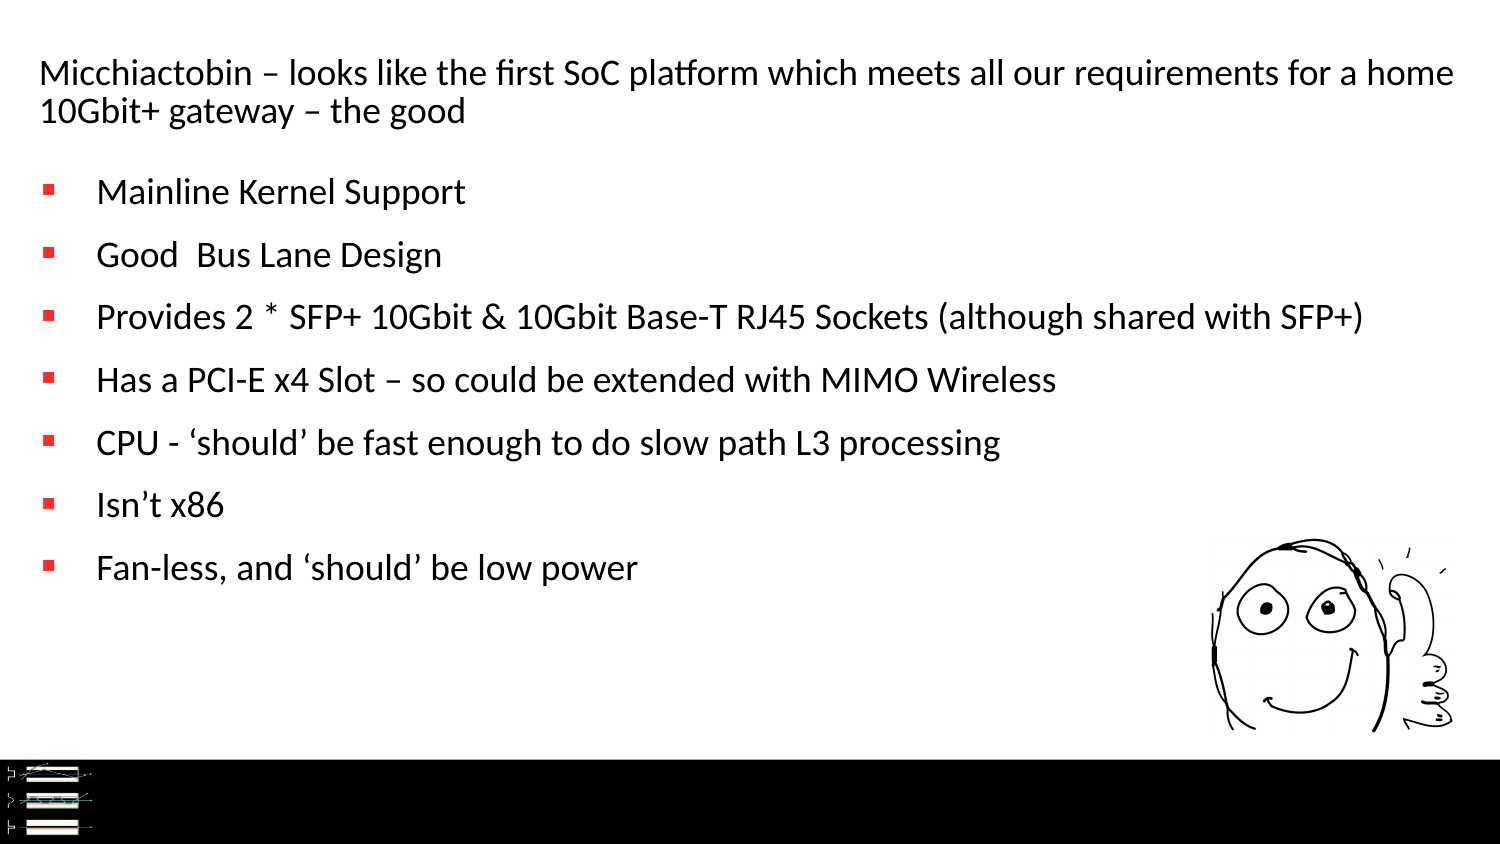

# Micchiactobin – looks like the first SoC platform which meets all our requirements for a home 10Gbit+ gateway – the good
Mainline Kernel Support
Good Bus Lane Design
Provides 2 * SFP+ 10Gbit & 10Gbit Base-T RJ45 Sockets (although shared with SFP+)
Has a PCI-E x4 Slot – so could be extended with MIMO Wireless
CPU - ‘should’ be fast enough to do slow path L3 processing
Isn’t x86
Fan-less, and ‘should’ be low power